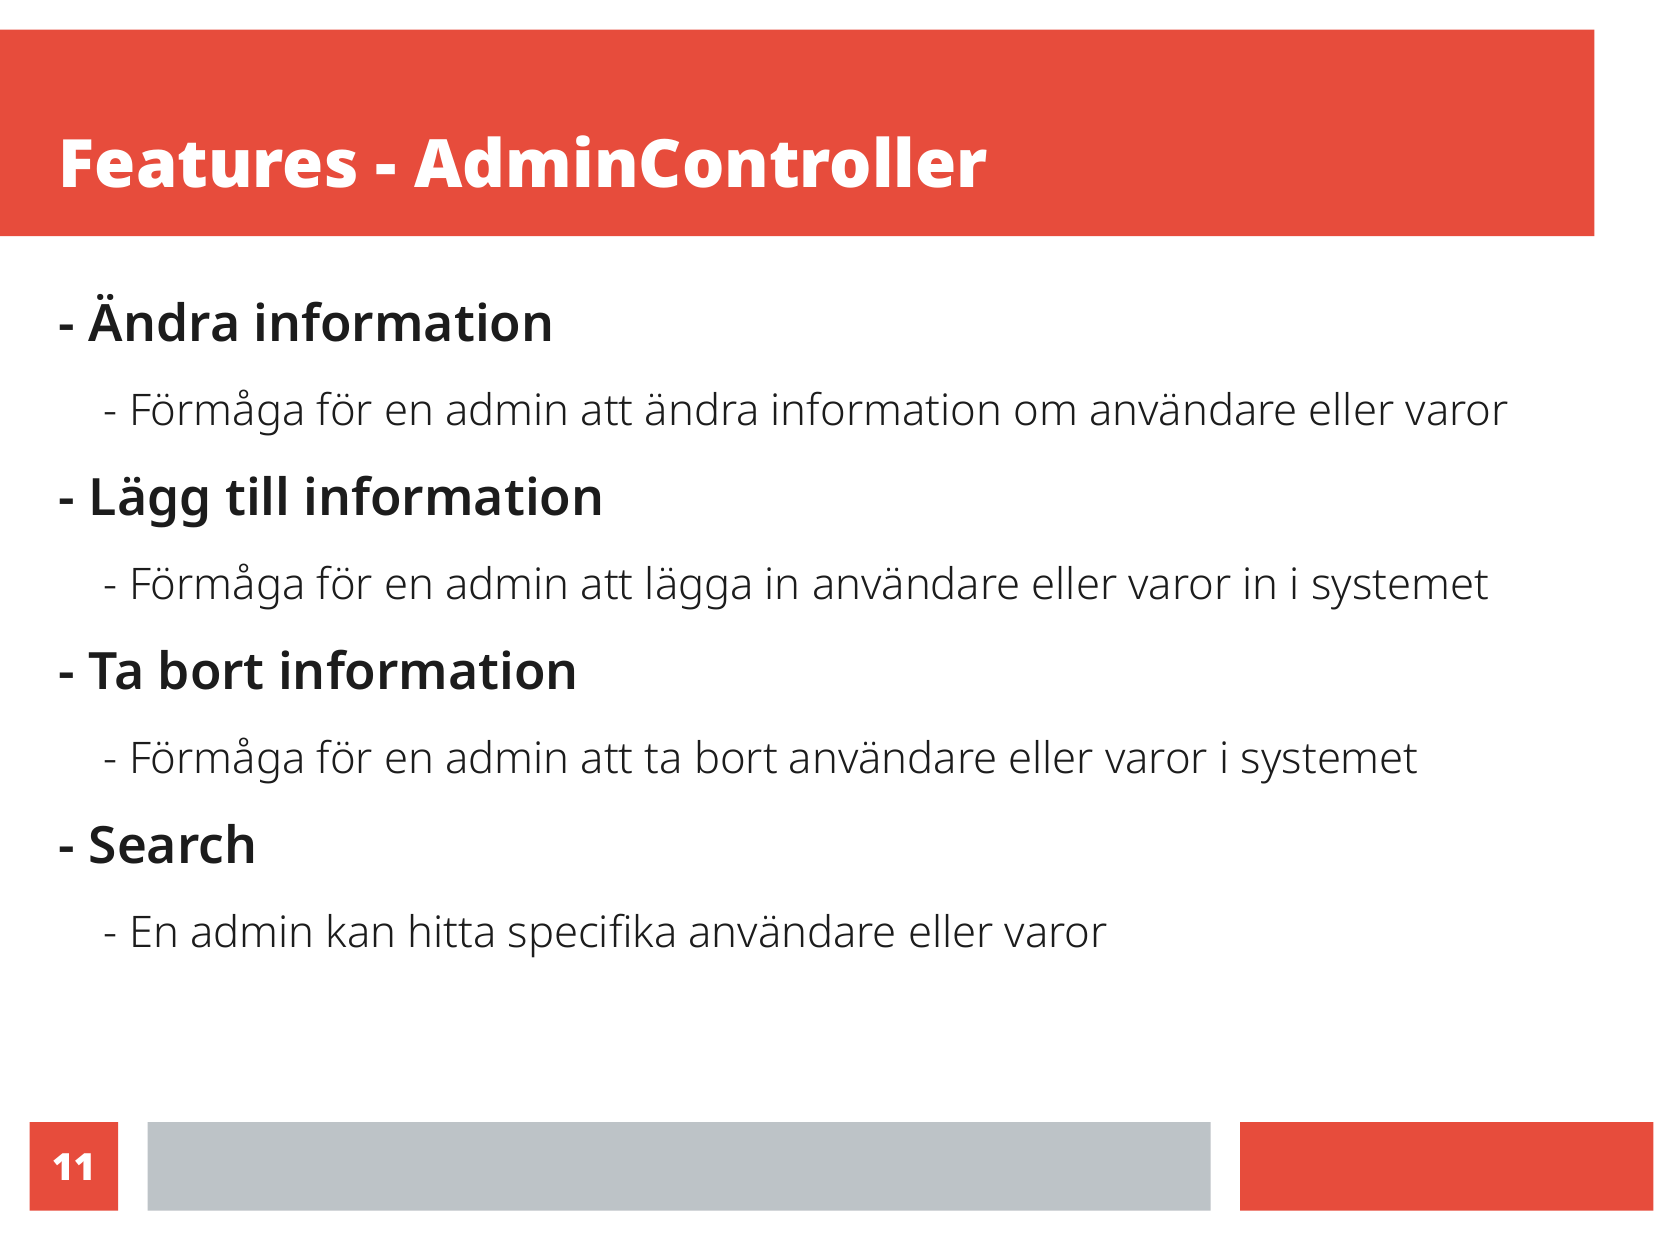

# Features - AdminController
- Ändra information
- Förmåga för en admin att ändra information om användare eller varor
- Lägg till information
- Förmåga för en admin att lägga in användare eller varor in i systemet
- Ta bort information
- Förmåga för en admin att ta bort användare eller varor i systemet
- Search
- En admin kan hitta specifika användare eller varor
11